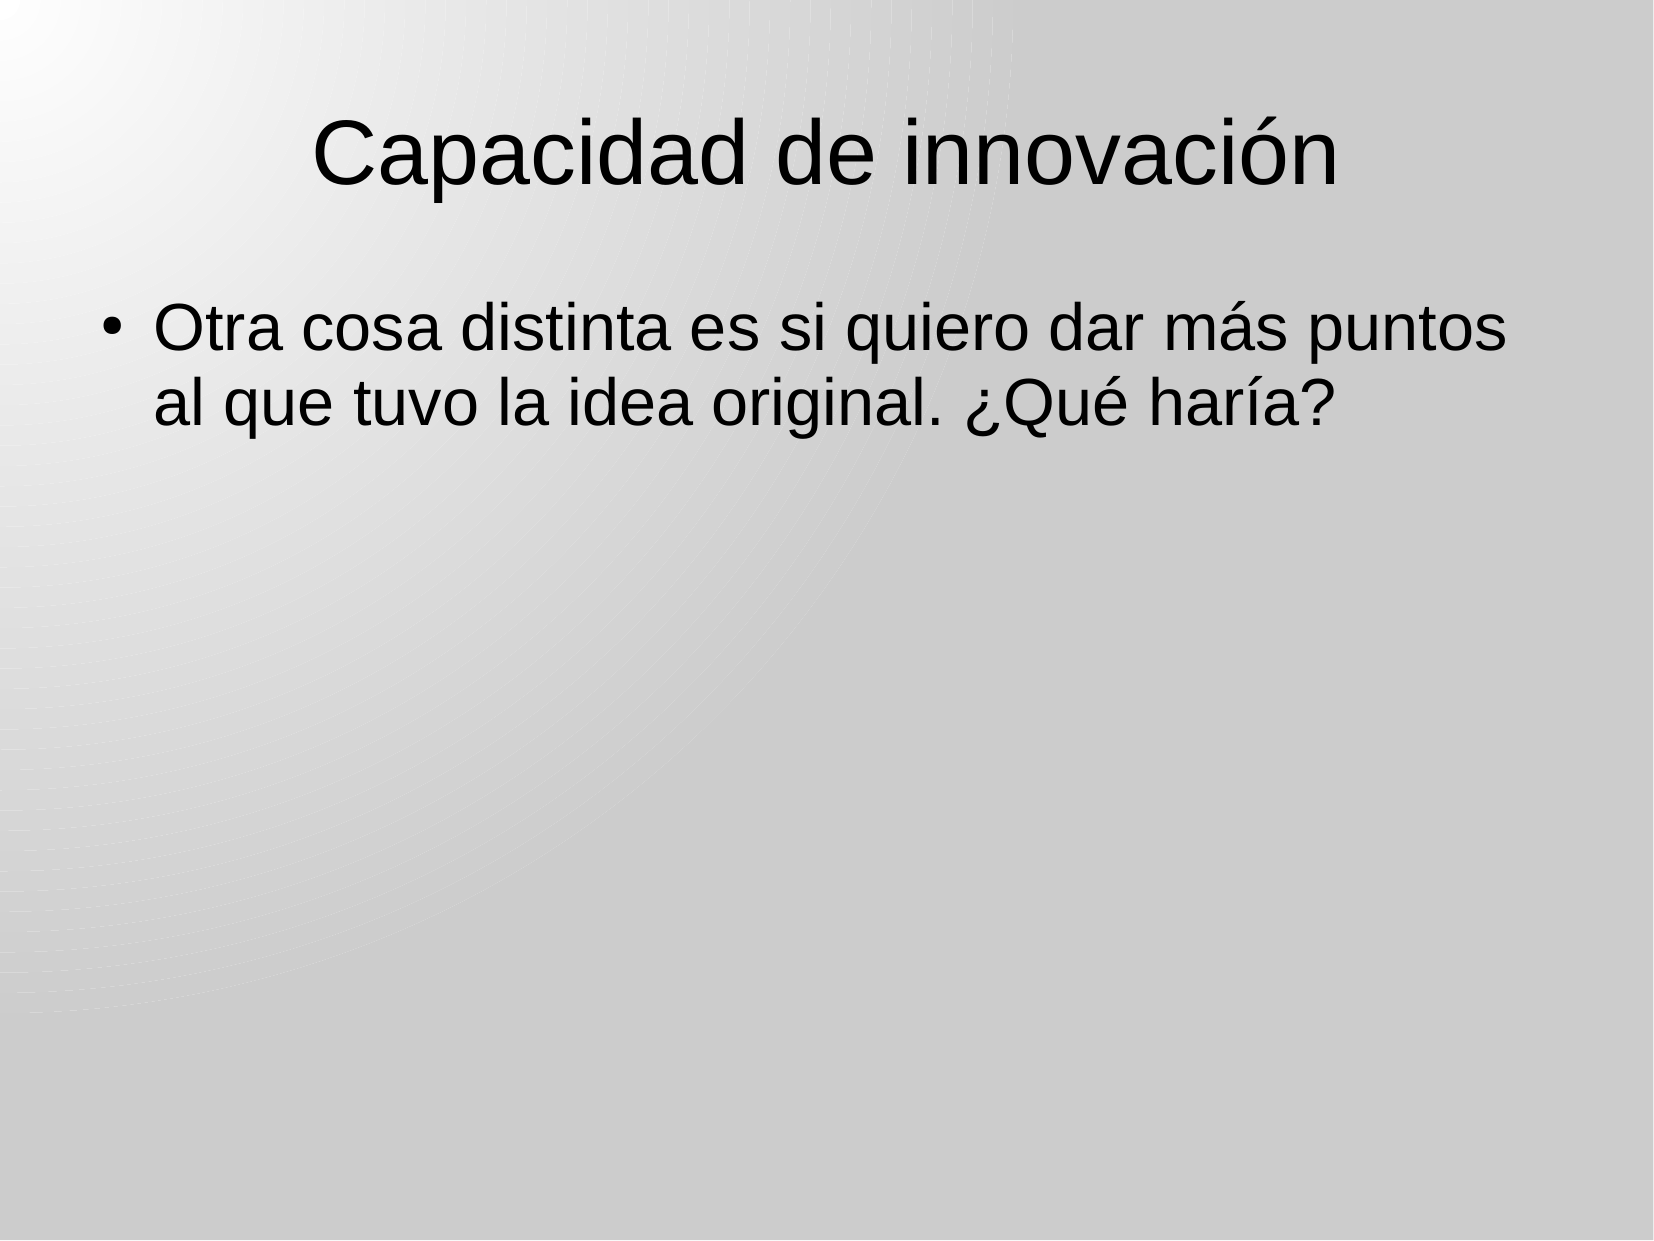

# Capacidad de innovación
Otra cosa distinta es si quiero dar más puntos al que tuvo la idea original. ¿Qué haría?